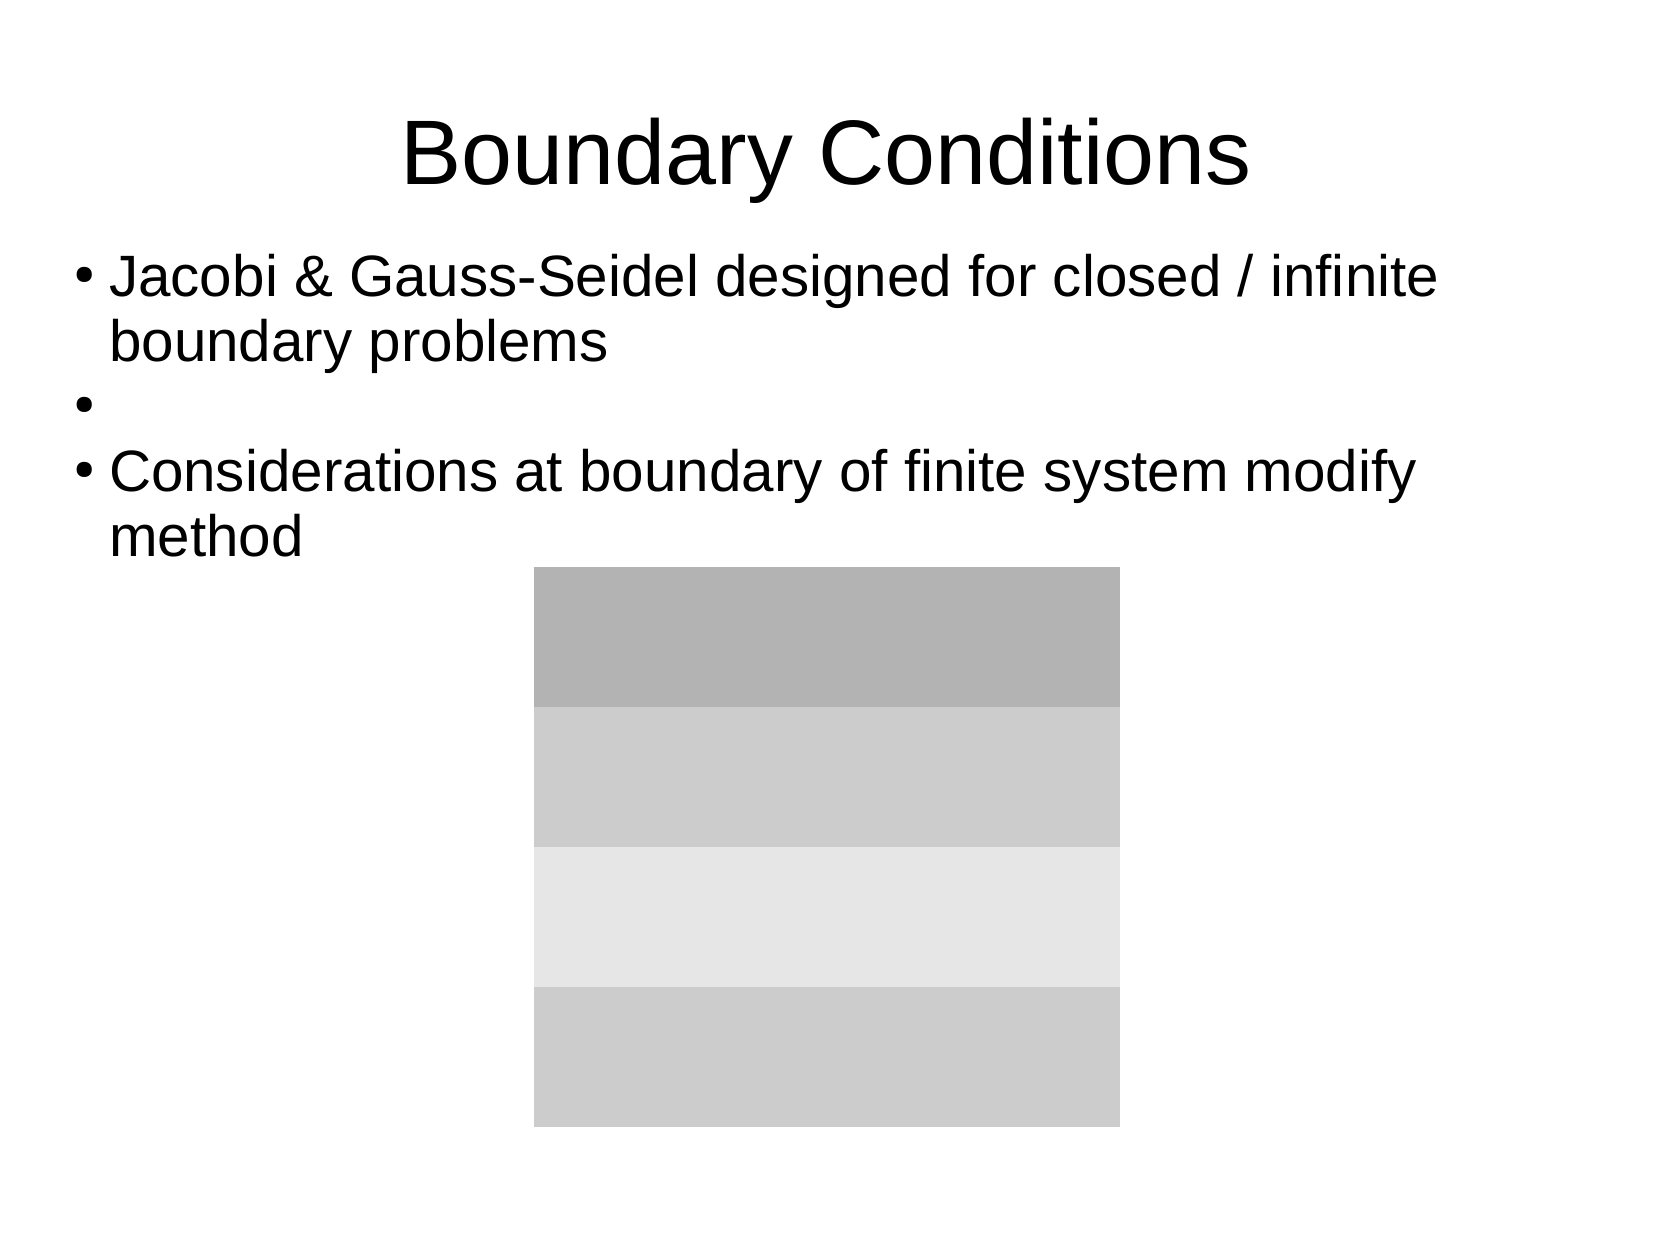

# Boundary Conditions
Jacobi & Gauss-Seidel designed for closed / infinite boundary problems
Considerations at boundary of finite system modify method
| | | | |
| --- | --- | --- | --- |
| | | | |
| | | | |
| | | | |